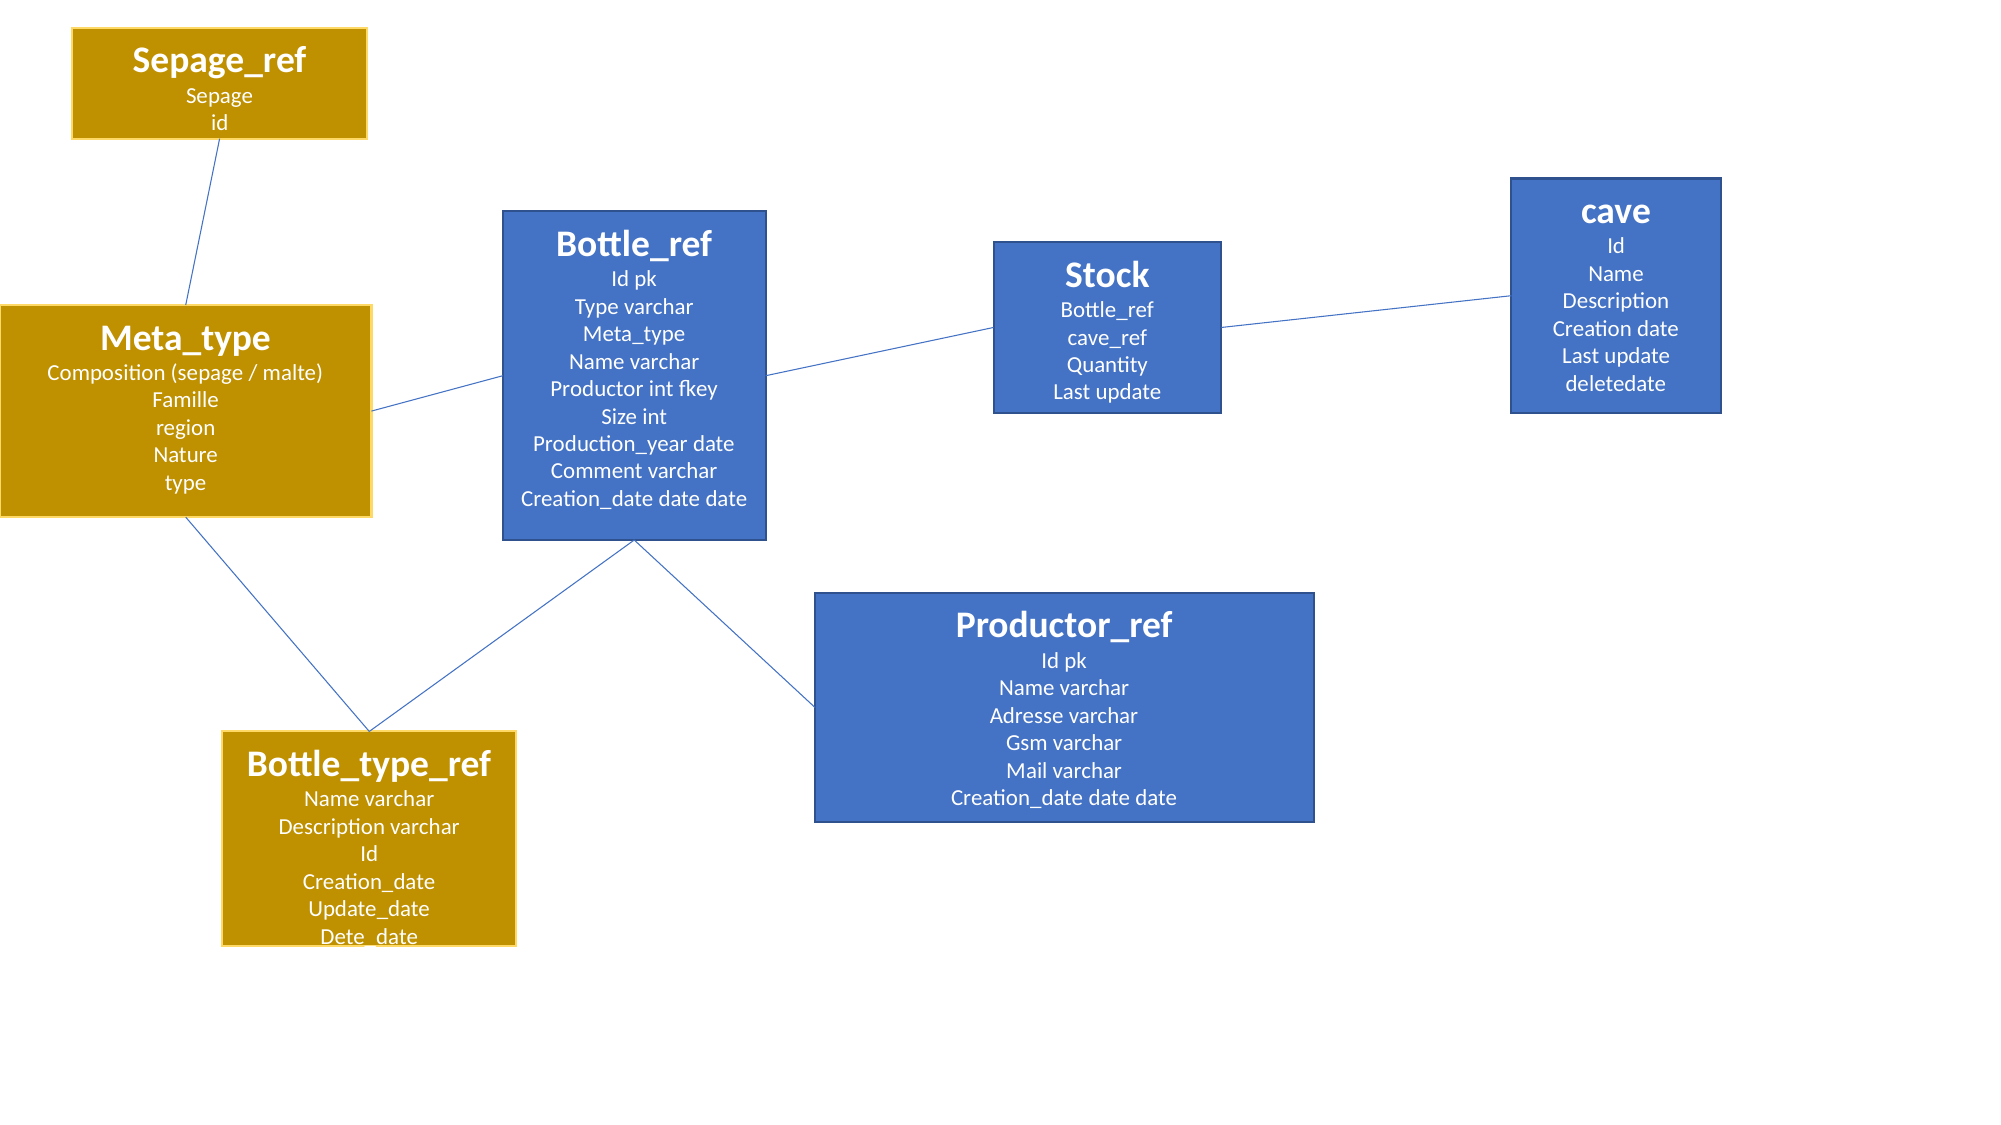

Sepage_ref
Sepage
id
cave
Id
Name
Description
Creation date
Last update
deletedate
Bottle_ref
Id pk
Type varchar
Meta_type
Name varchar
Productor int fkey
Size int
Production_year date
Comment varchar
Creation_date date date
Stock
Bottle_ref
cave_ref
Quantity
Last update
Meta_type
Composition (sepage / malte)
Famille
region
Nature
type
Productor_ref
Id pk
Name varchar
Adresse varchar
Gsm varchar
Mail varchar
Creation_date date date
Bottle_type_ref
Name varchar
Description varchar
Id
Creation_date
Update_date
Dete_date